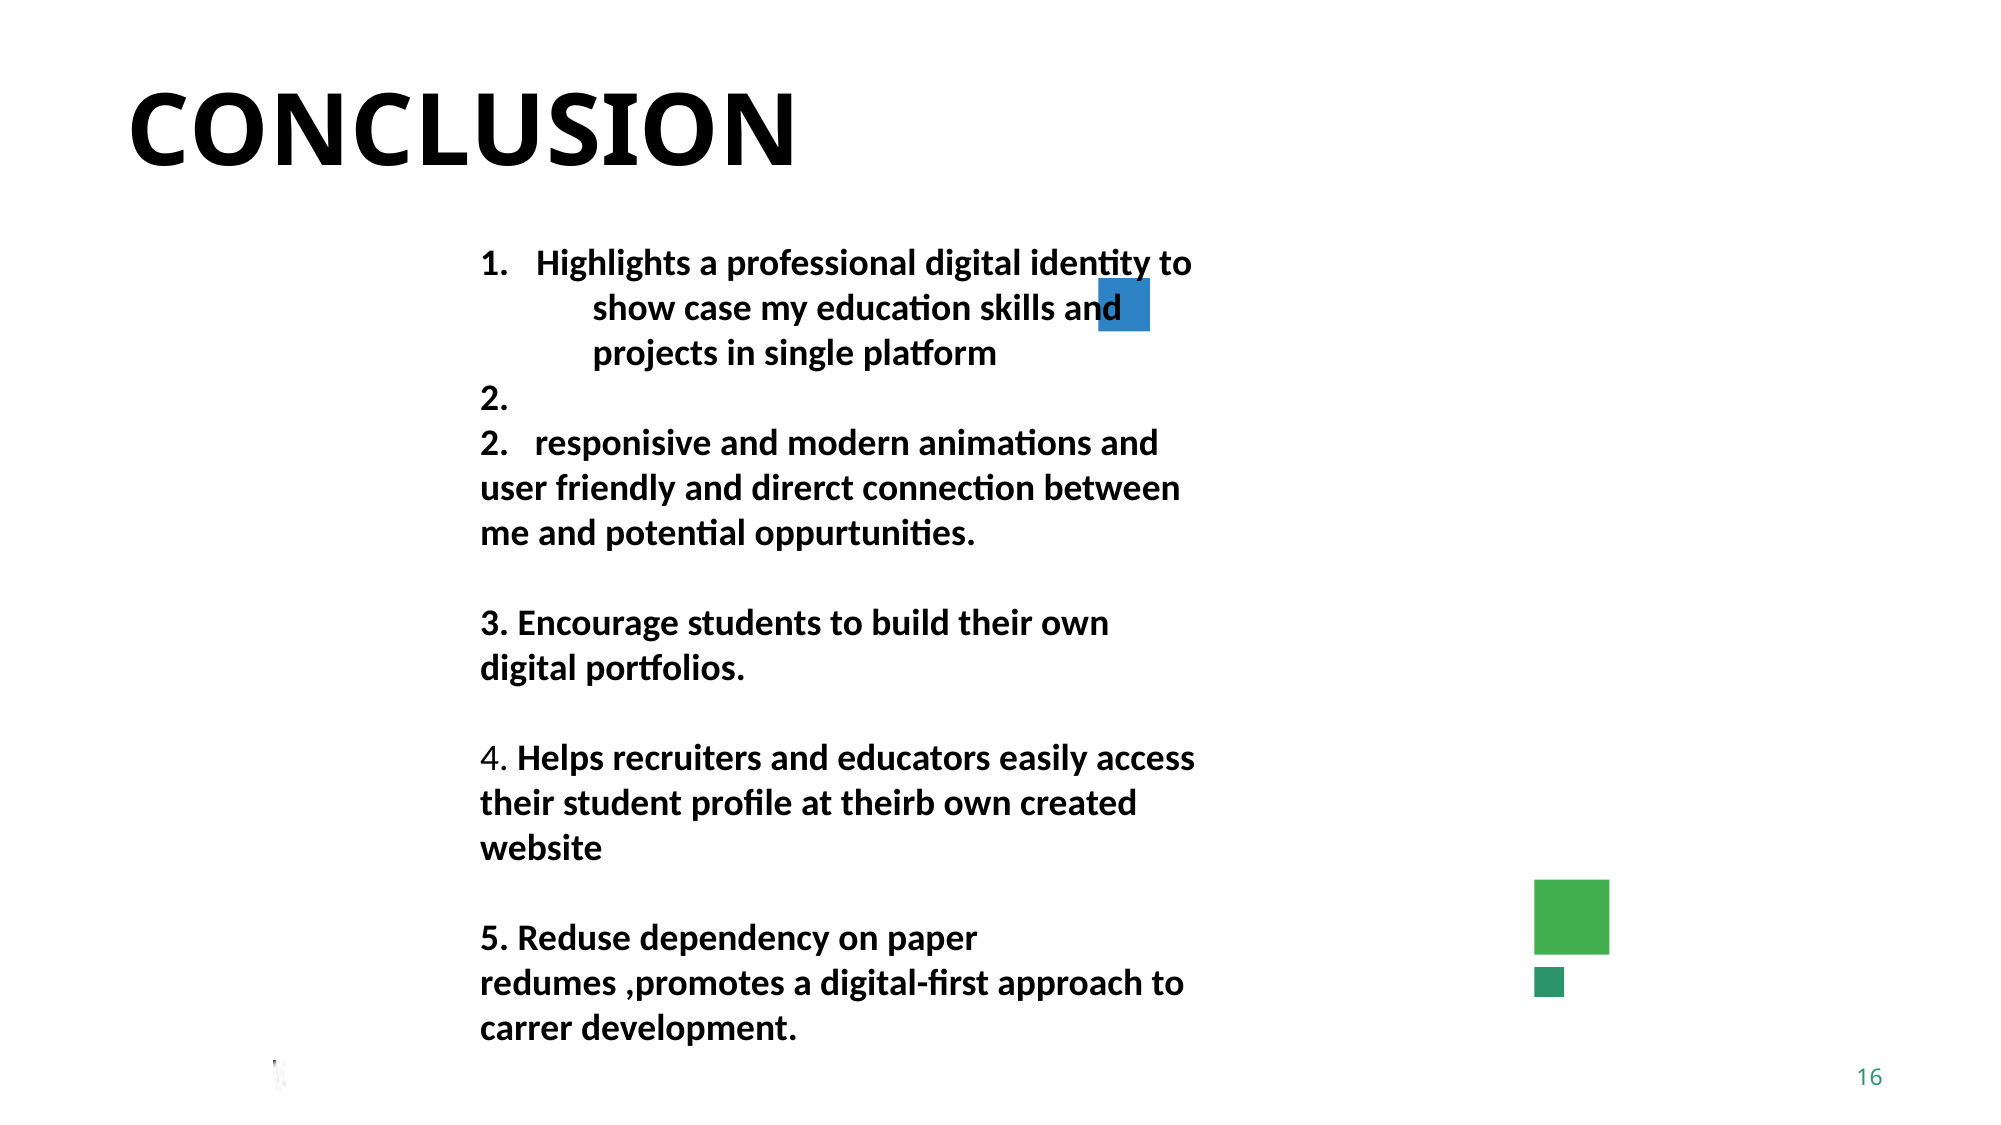

# CONCLUSION
Highlights a professional digital identity to show case my education skills and projects in single platform
2. responisive and modern animations and user friendly and direrct connection between me and potential oppurtunities.
3. Encourage students to build their own digital portfolios.
4. Helps recruiters and educators easily access their student profile at theirb own created website
5. Reduse dependency on paper redumes ,promotes a digital-first approach to carrer development.